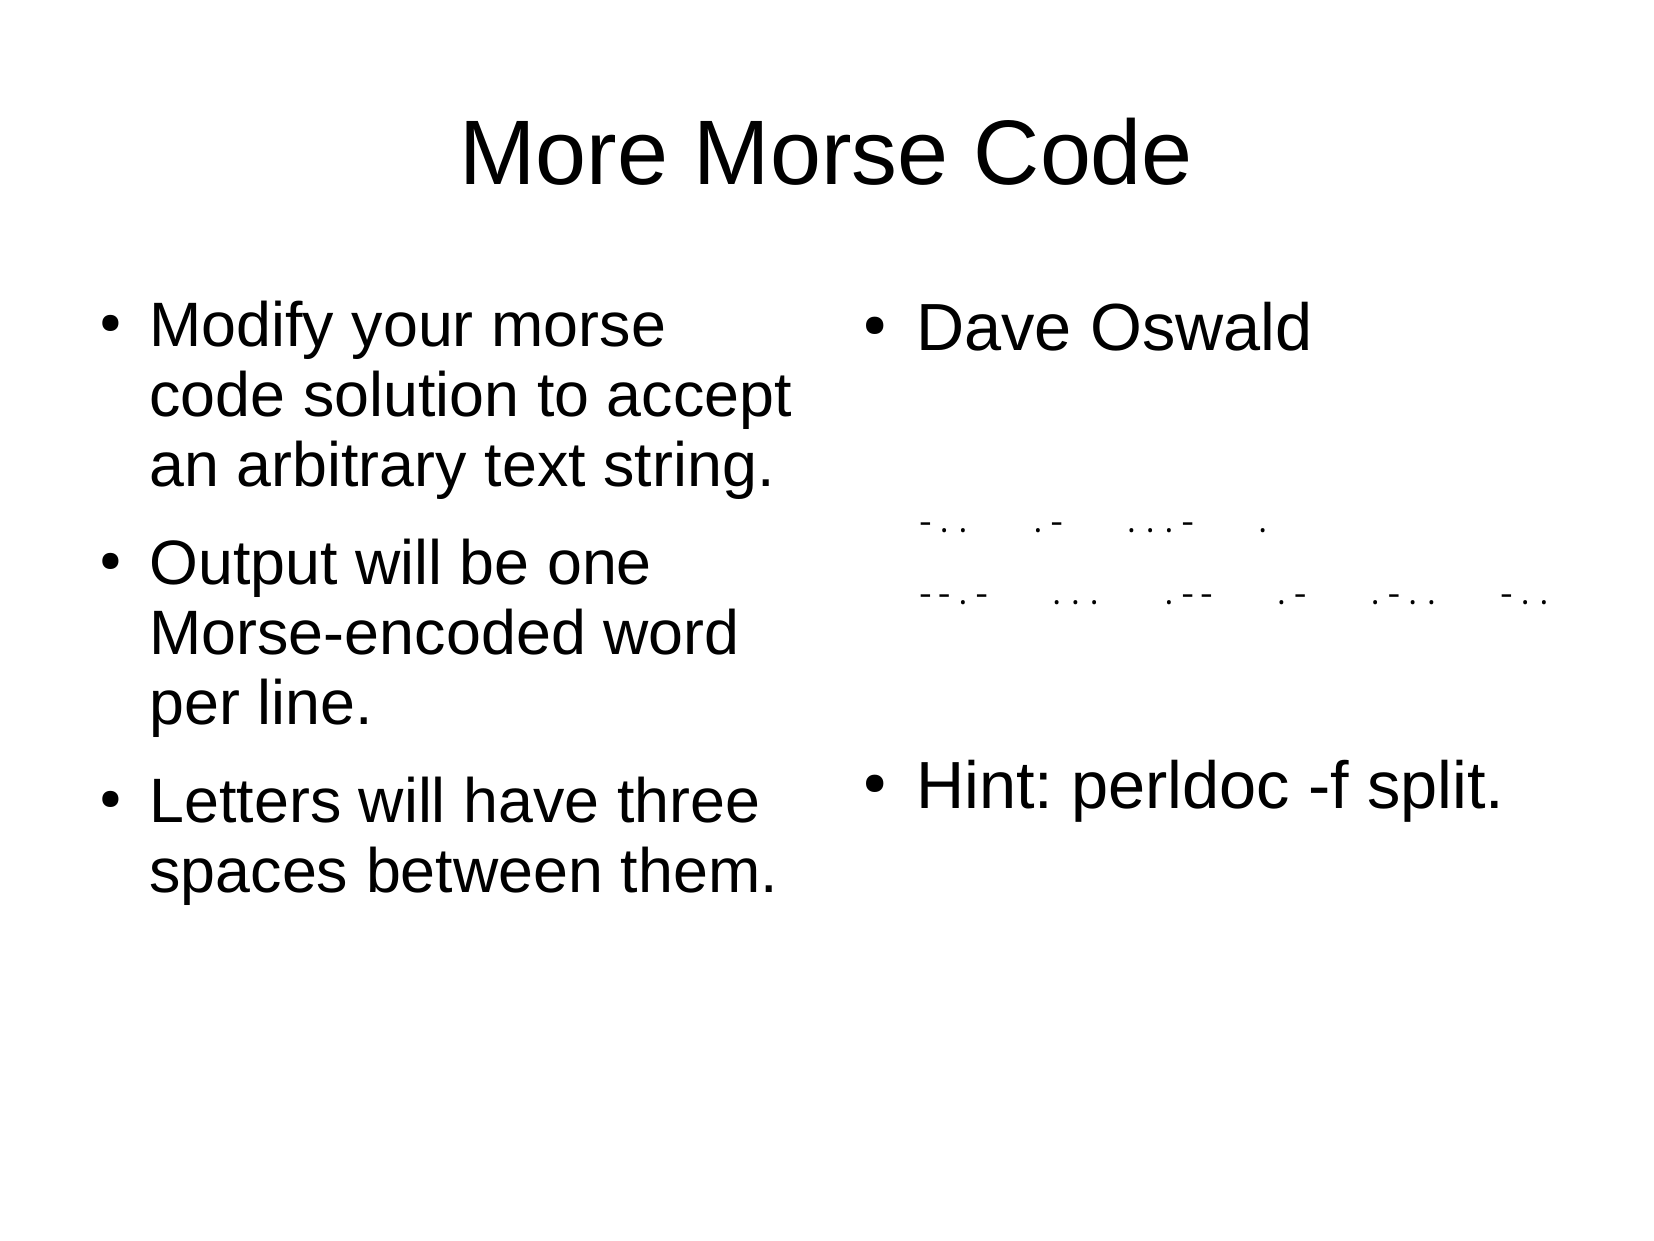

# More Morse Code
Modify your morse code solution to accept an arbitrary text string.
Output will be one Morse-encoded word per line.
Letters will have three spaces between them.
Dave Oswald
-.. .- ...- .
--.- ... .-- .- .-.. -..
Hint: perldoc -f split.